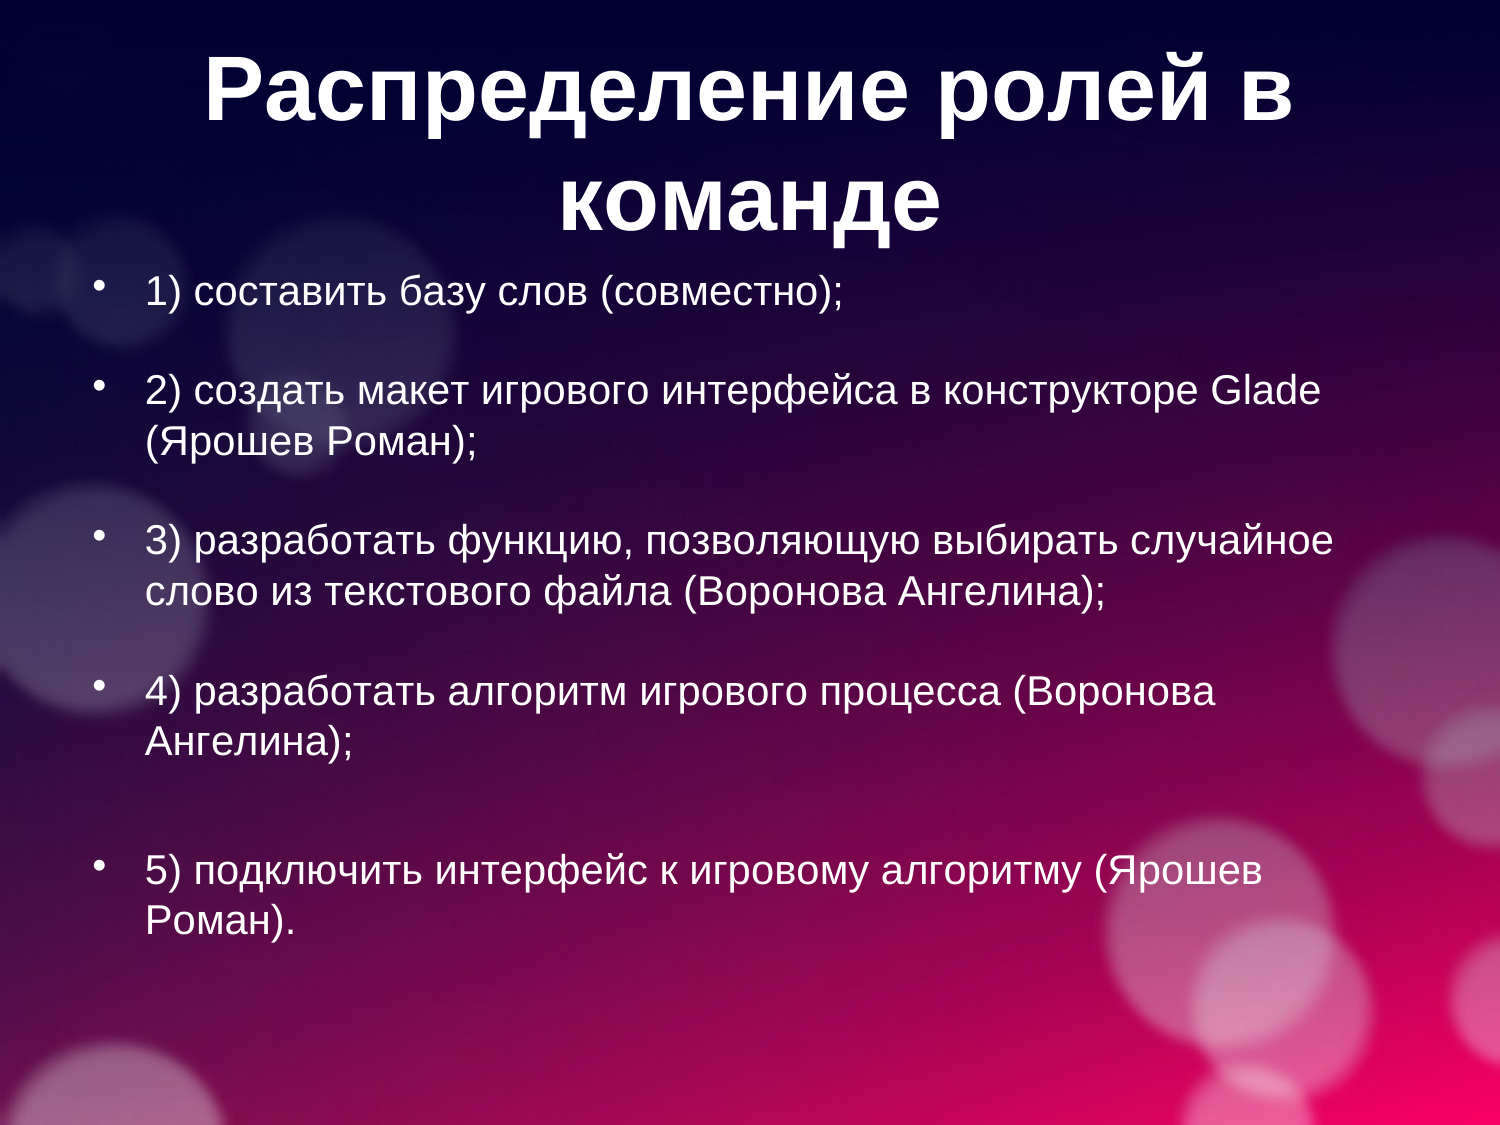

Распределение ролей в команде
1) составить базу слов (совместно);
2) создать макет игрового интерфейса в конструкторе Glade (Ярошев Роман);
3) разработать функцию, позволяющую выбирать случайное слово из текстового файла (Воронова Ангелина);
4) разработать алгоритм игрового процесса (Воронова Ангелина);
5) подключить интерфейс к игровому алгоритму (Ярошев Роман).